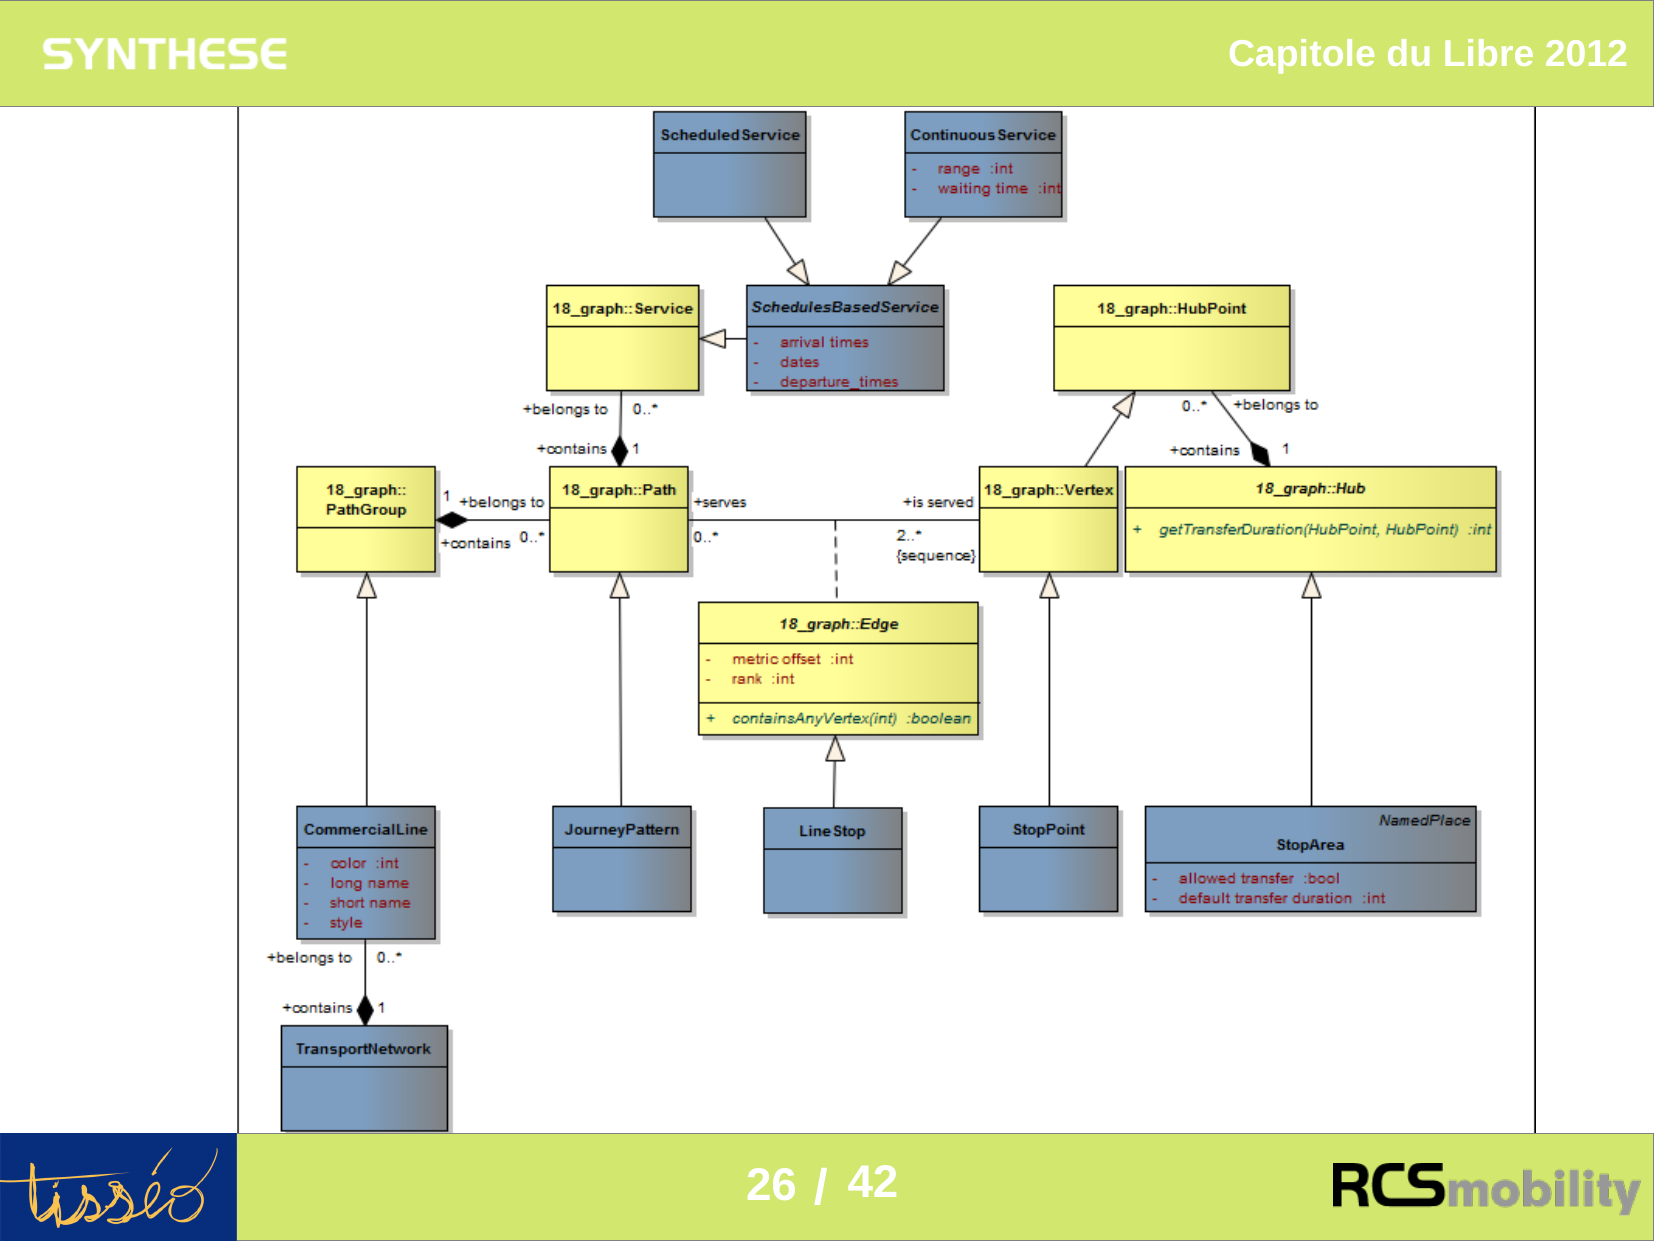

Capitole du Libre 2012
#
26
/
42